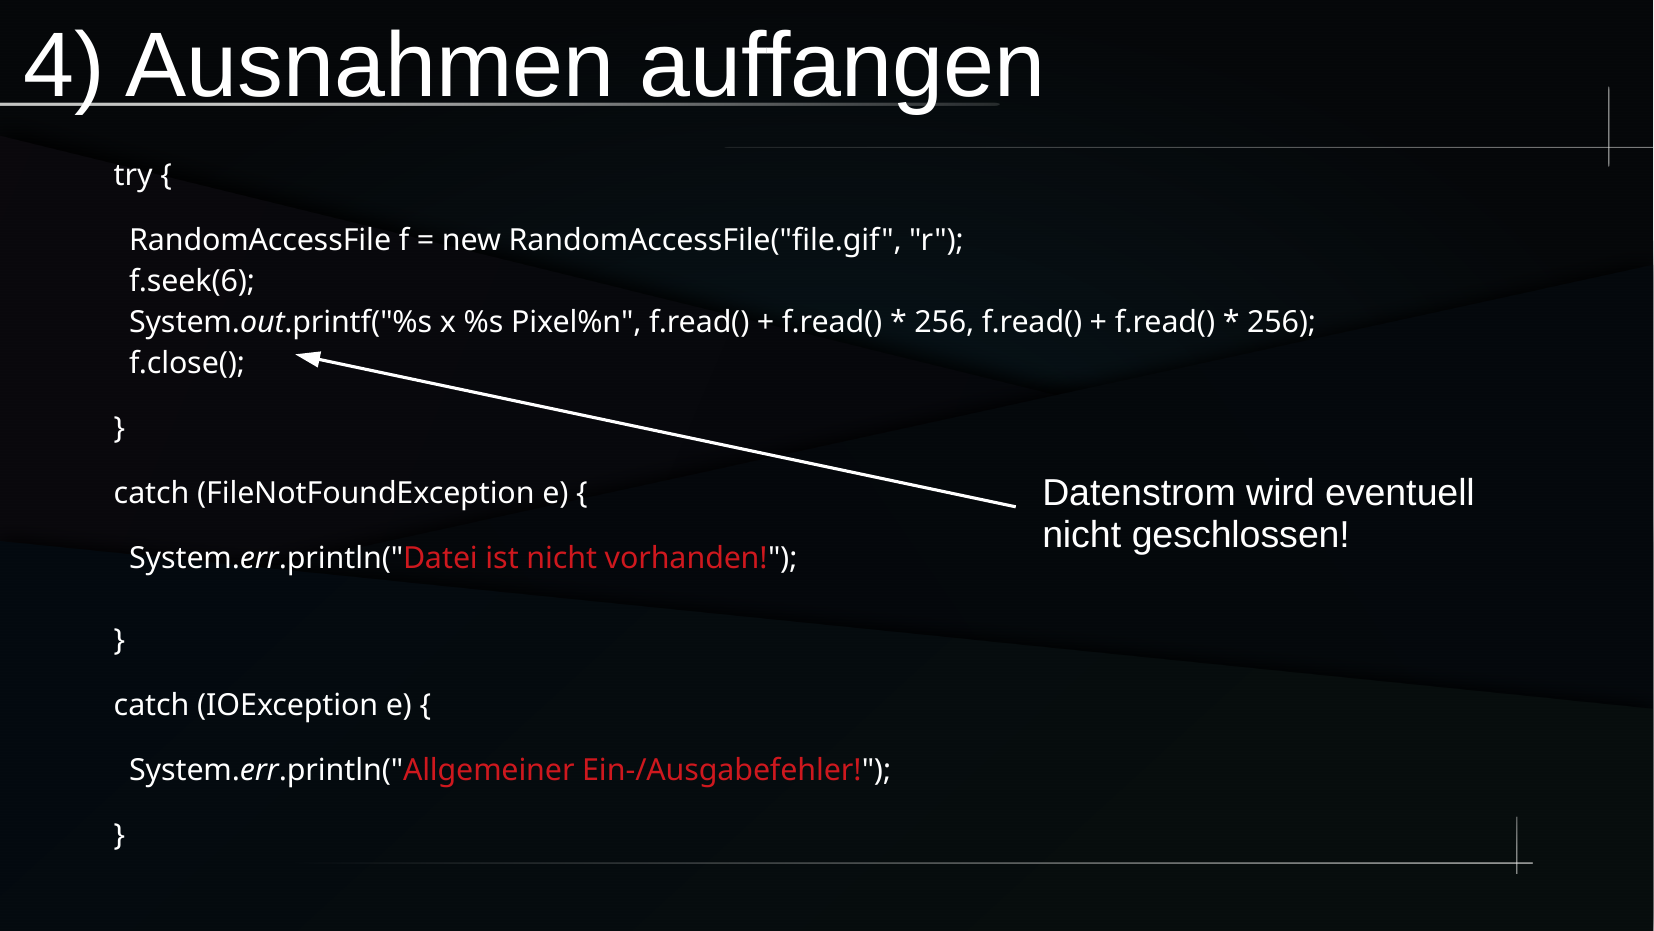

4) Ausnahmen auffangen
# try {
 RandomAccessFile f = new RandomAccessFile("file.gif", "r");
 f.seek(6);
 System.out.printf("%s x %s Pixel%n", f.read() + f.read() * 256, f.read() + f.read() * 256);
 f.close();
 }
 catch (FileNotFoundException e) {
 System.err.println("Datei ist nicht vorhanden!");
 }
 catch (IOException e) {
 System.err.println("Allgemeiner Ein-/Ausgabefehler!");
 }
Datenstrom wird eventuell nicht geschlossen!